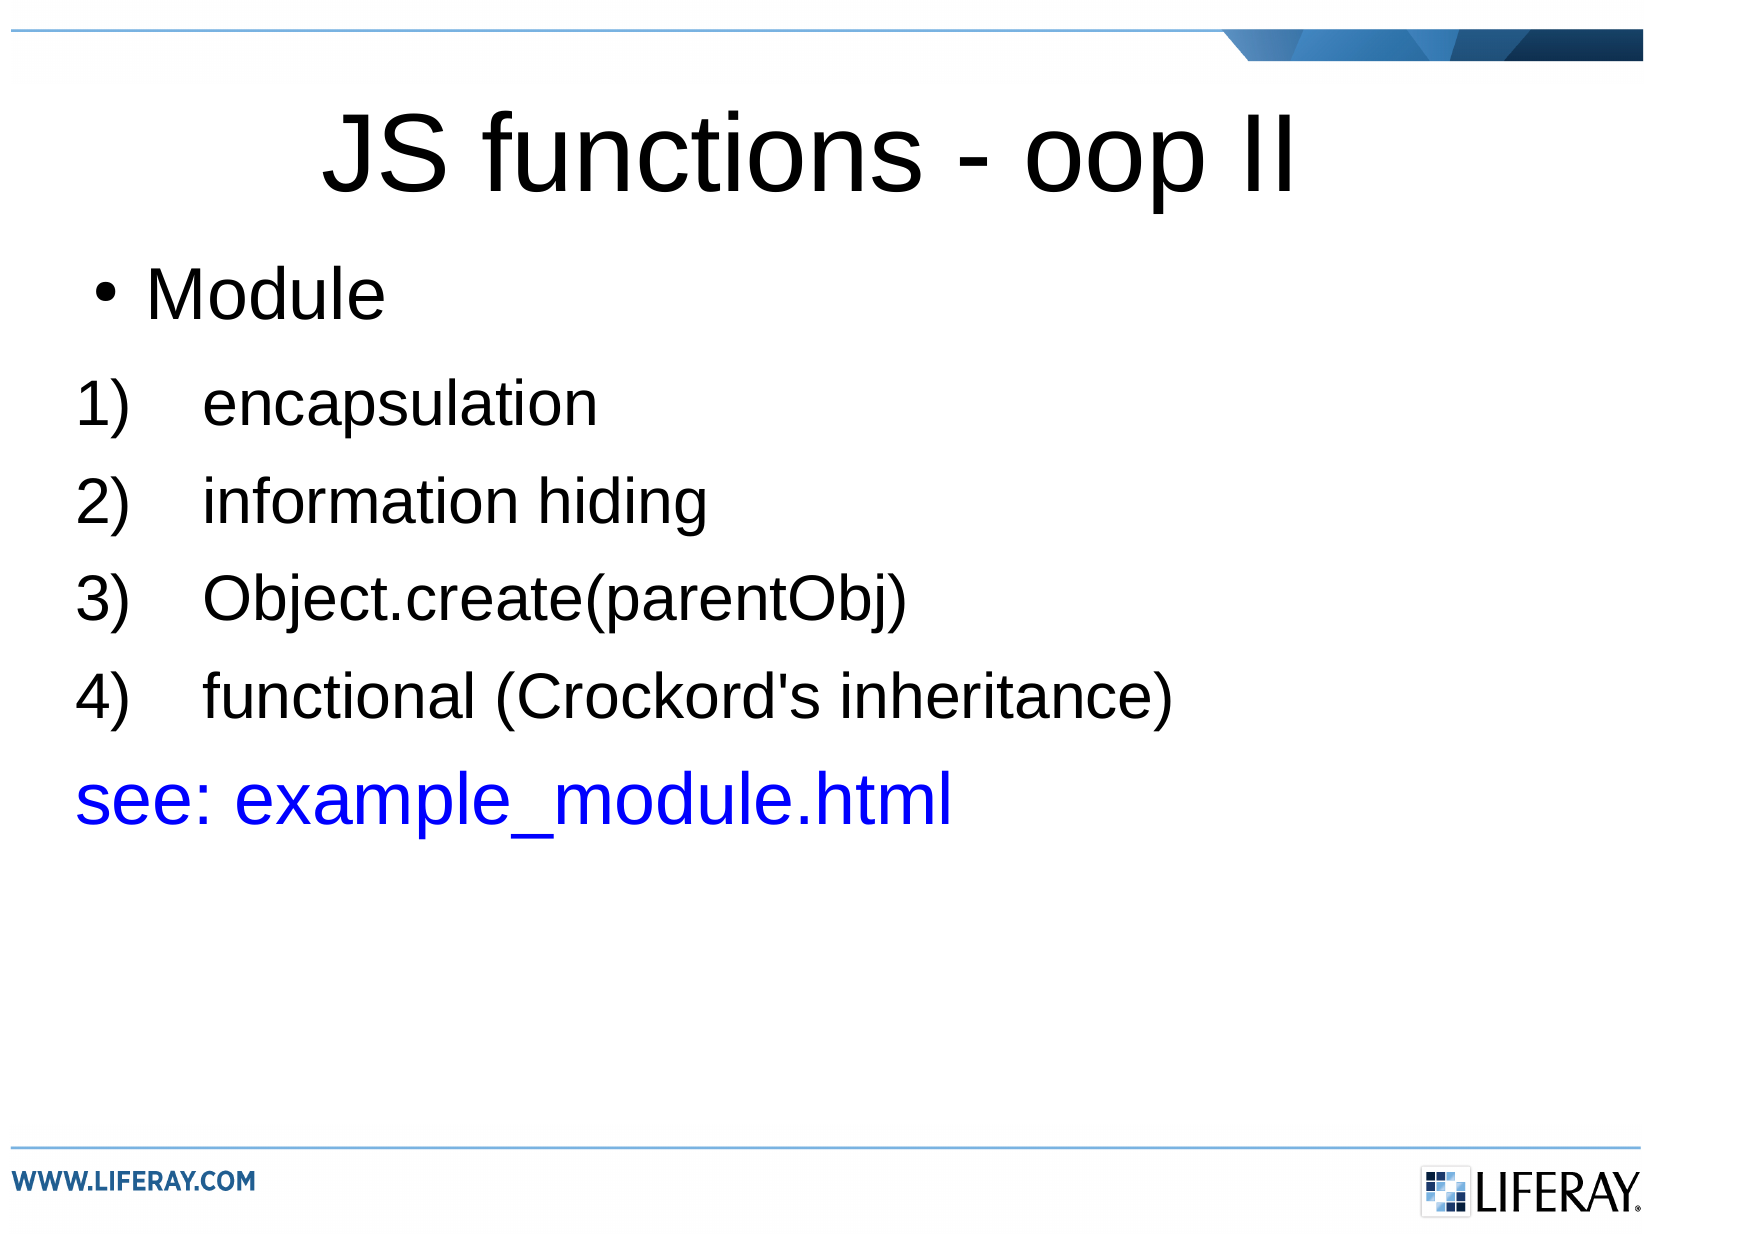

# JS functions - oop II
Module
encapsulation
information hiding
Object.create(parentObj)
functional (Crockord's inheritance)
see: example_module.html